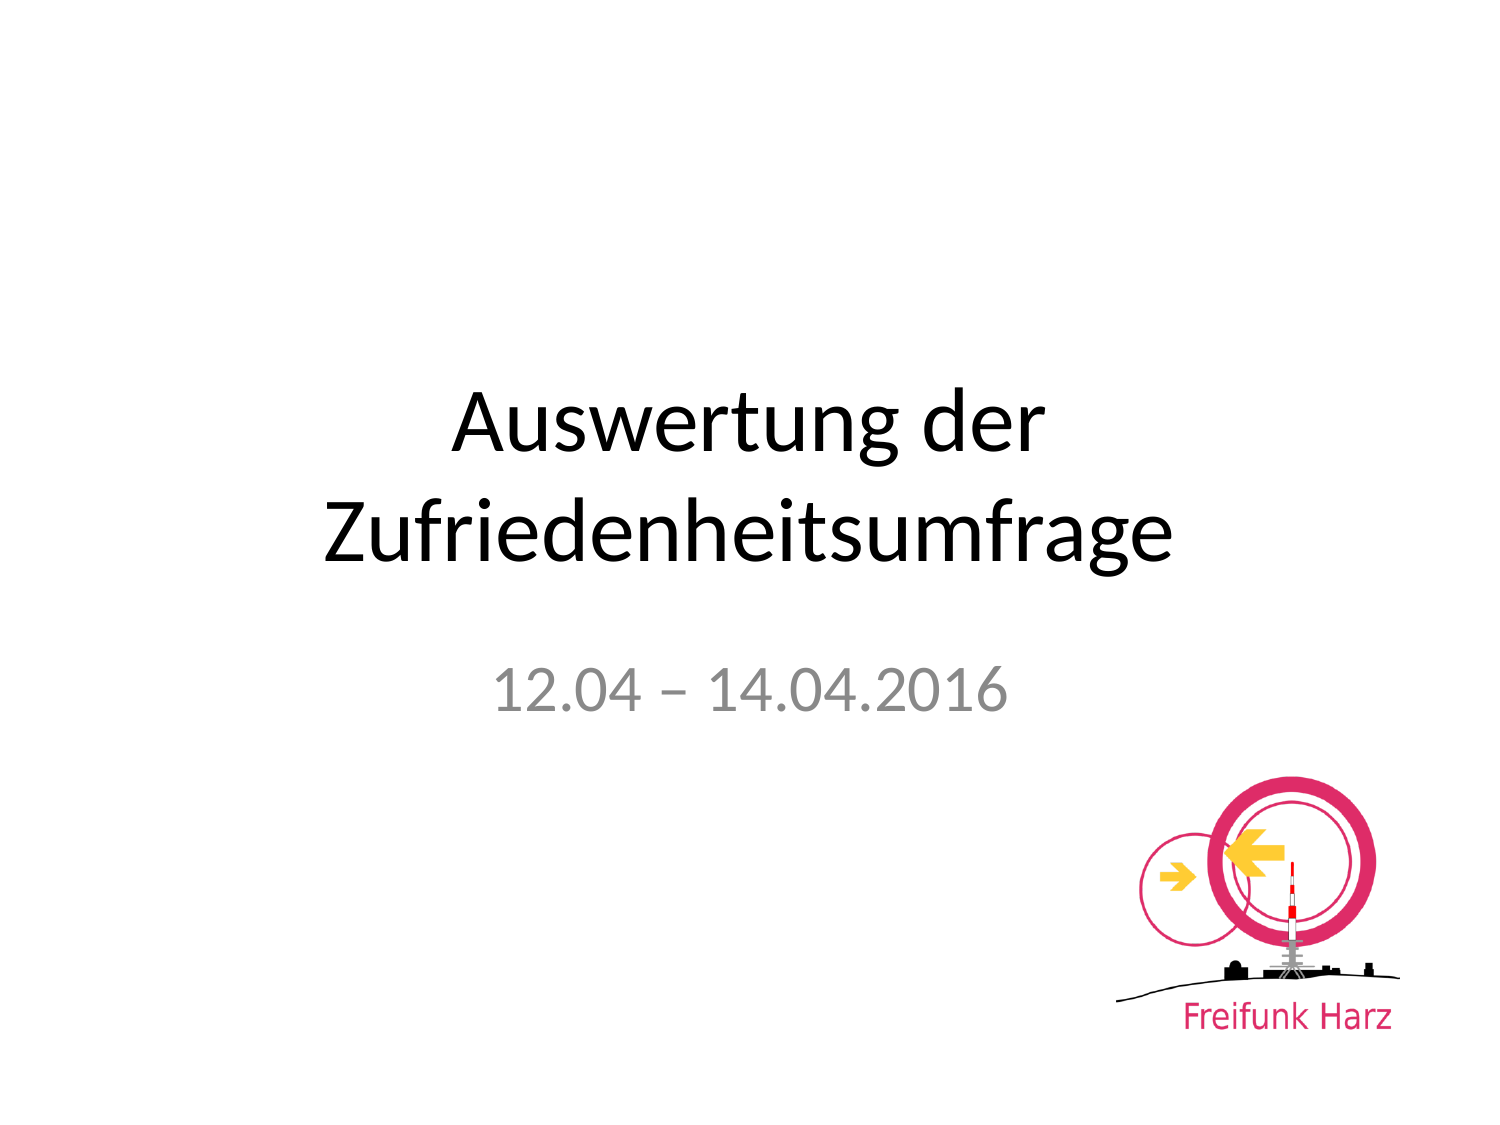

# Auswertung der Zufriedenheitsumfrage
12.04 – 14.04.2016